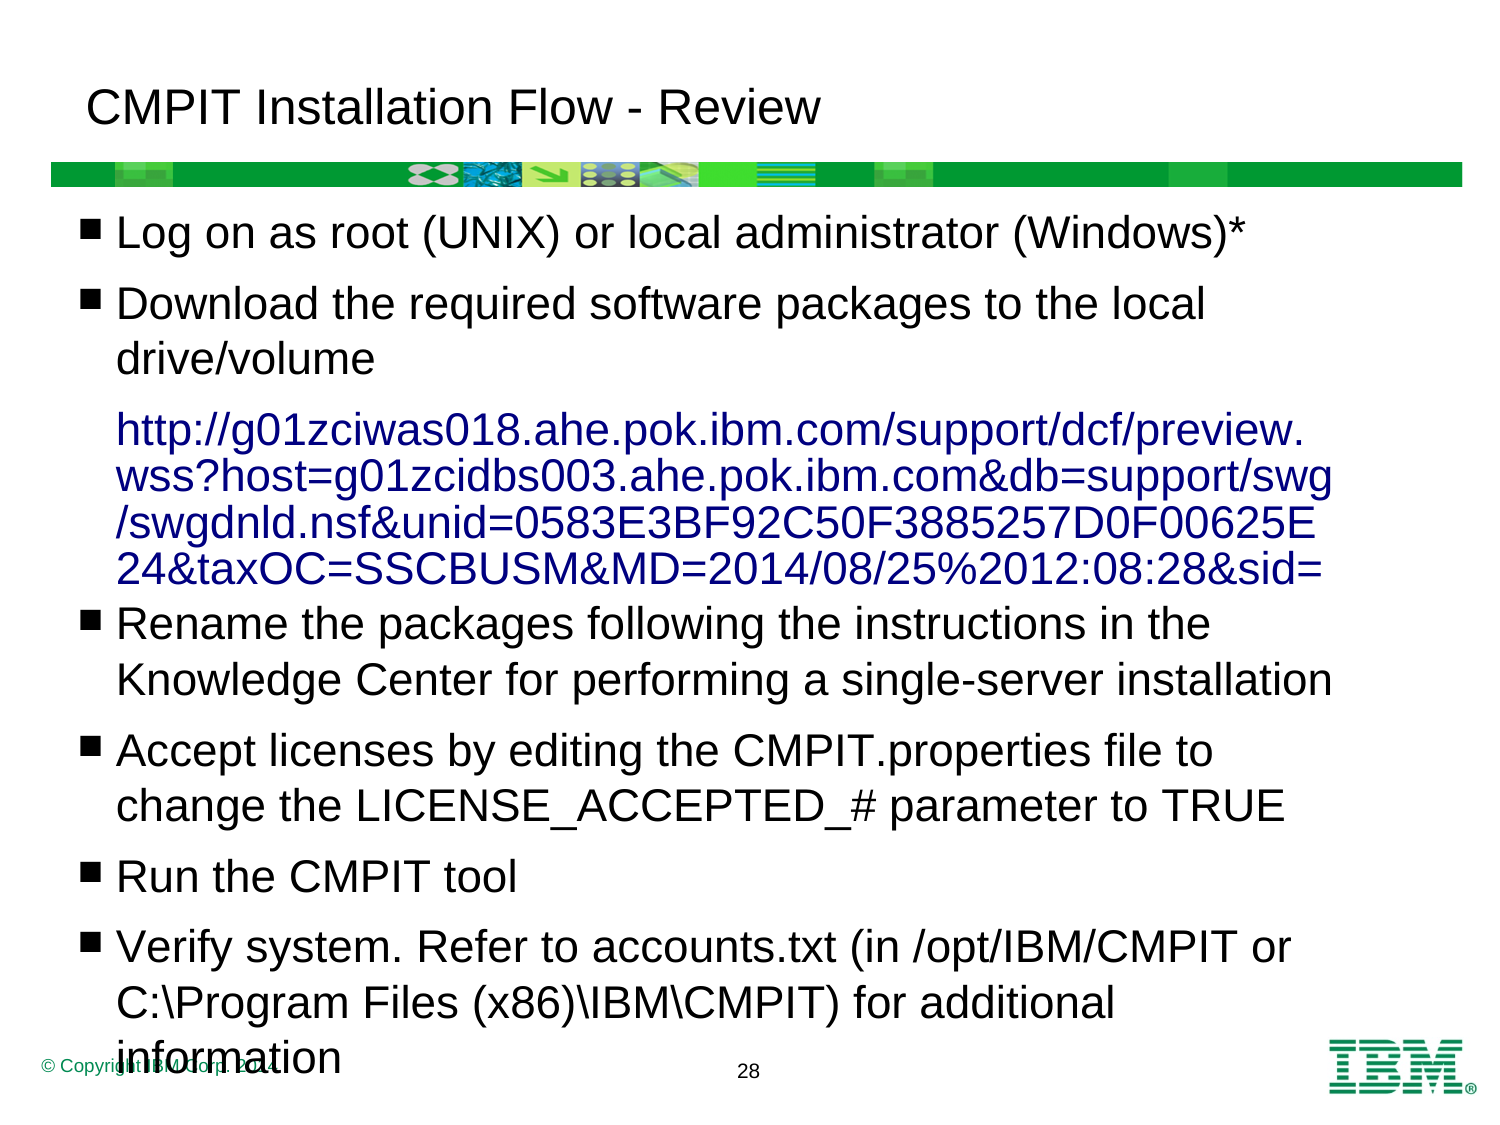

# CMPIT Installation Flow - Review
Log on as root (UNIX) or local administrator (Windows)*
Download the required software packages to the local drive/volume
http://g01zciwas018.ahe.pok.ibm.com/support/dcf/preview.wss?host=g01zcidbs003.ahe.pok.ibm.com&db=support/swg/swgdnld.nsf&unid=0583E3BF92C50F3885257D0F00625E24&taxOC=SSCBUSM&MD=2014/08/25%2012:08:28&sid=
Rename the packages following the instructions in the Knowledge Center for performing a single-server installation
Accept licenses by editing the CMPIT.properties file to change the LICENSE_ACCEPTED_# parameter to TRUE
Run the CMPIT tool
Verify system. Refer to accounts.txt (in /opt/IBM/CMPIT or C:\Program Files (x86)\IBM\CMPIT) for additional information
28